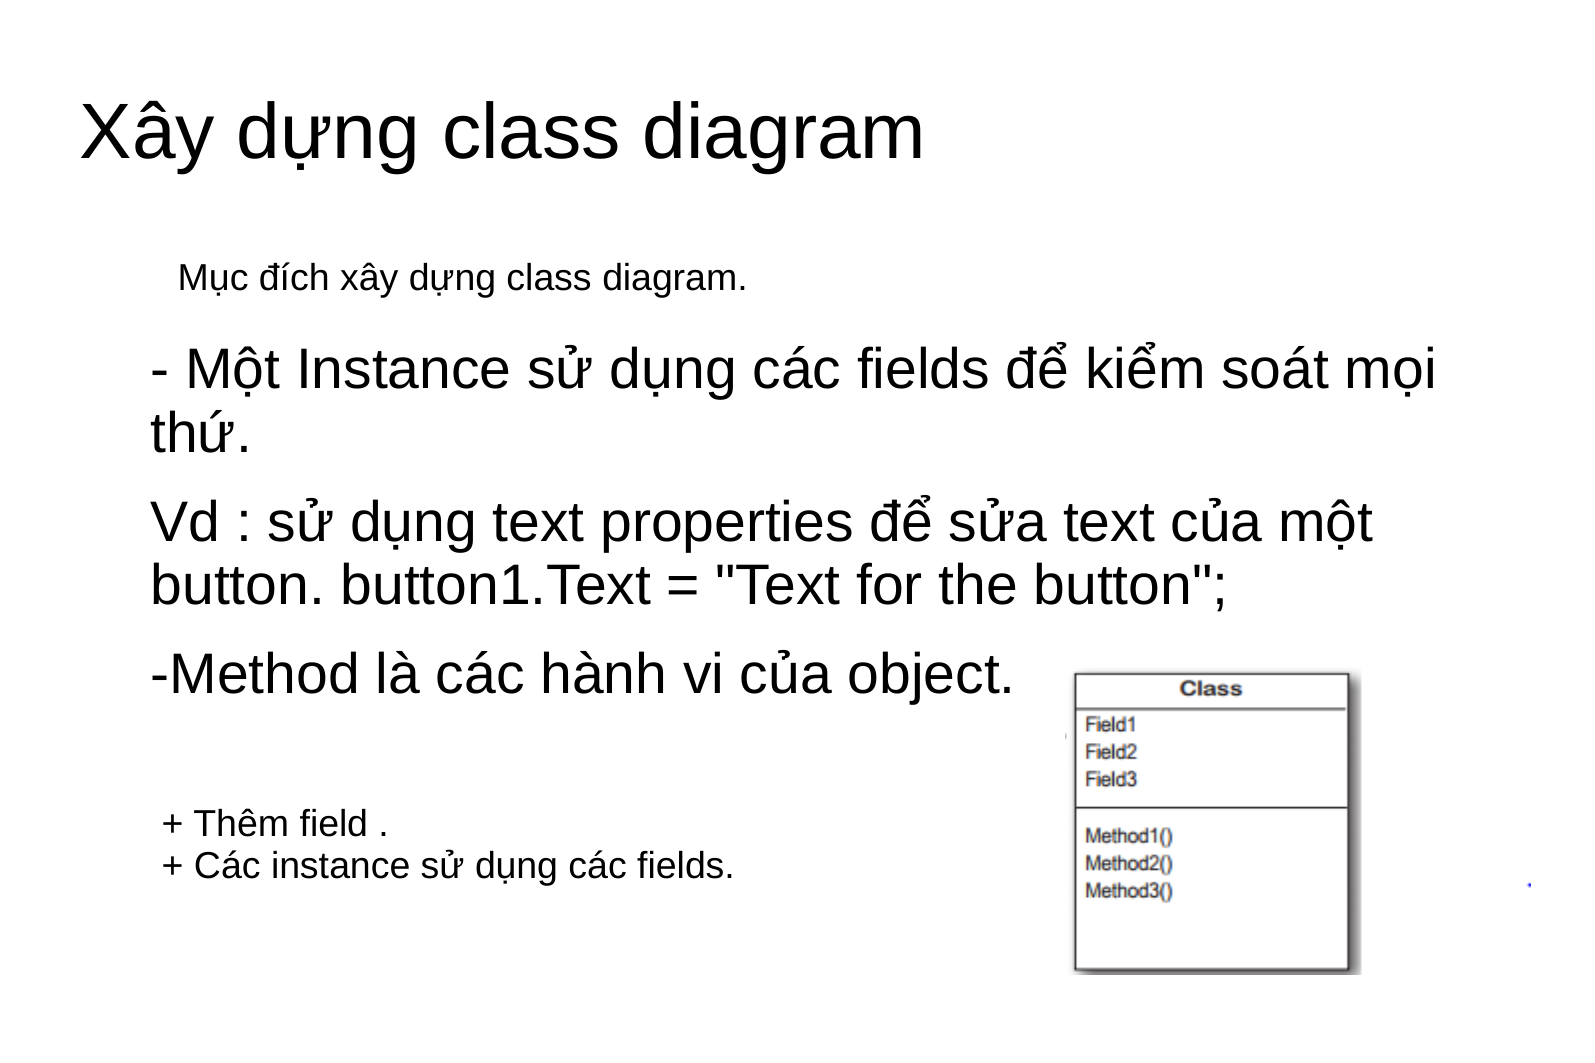

# Xây dựng class diagram
- Một Instance sử dụng các fields để kiểm soát mọi thứ.
Vd : sử dụng text properties để sửa text của một button. button1.Text = "Text for the button";
-Method là các hành vi của object.
Mục đích xây dựng class diagram.
+ Thêm field .
+ Các instance sử dụng các fields.